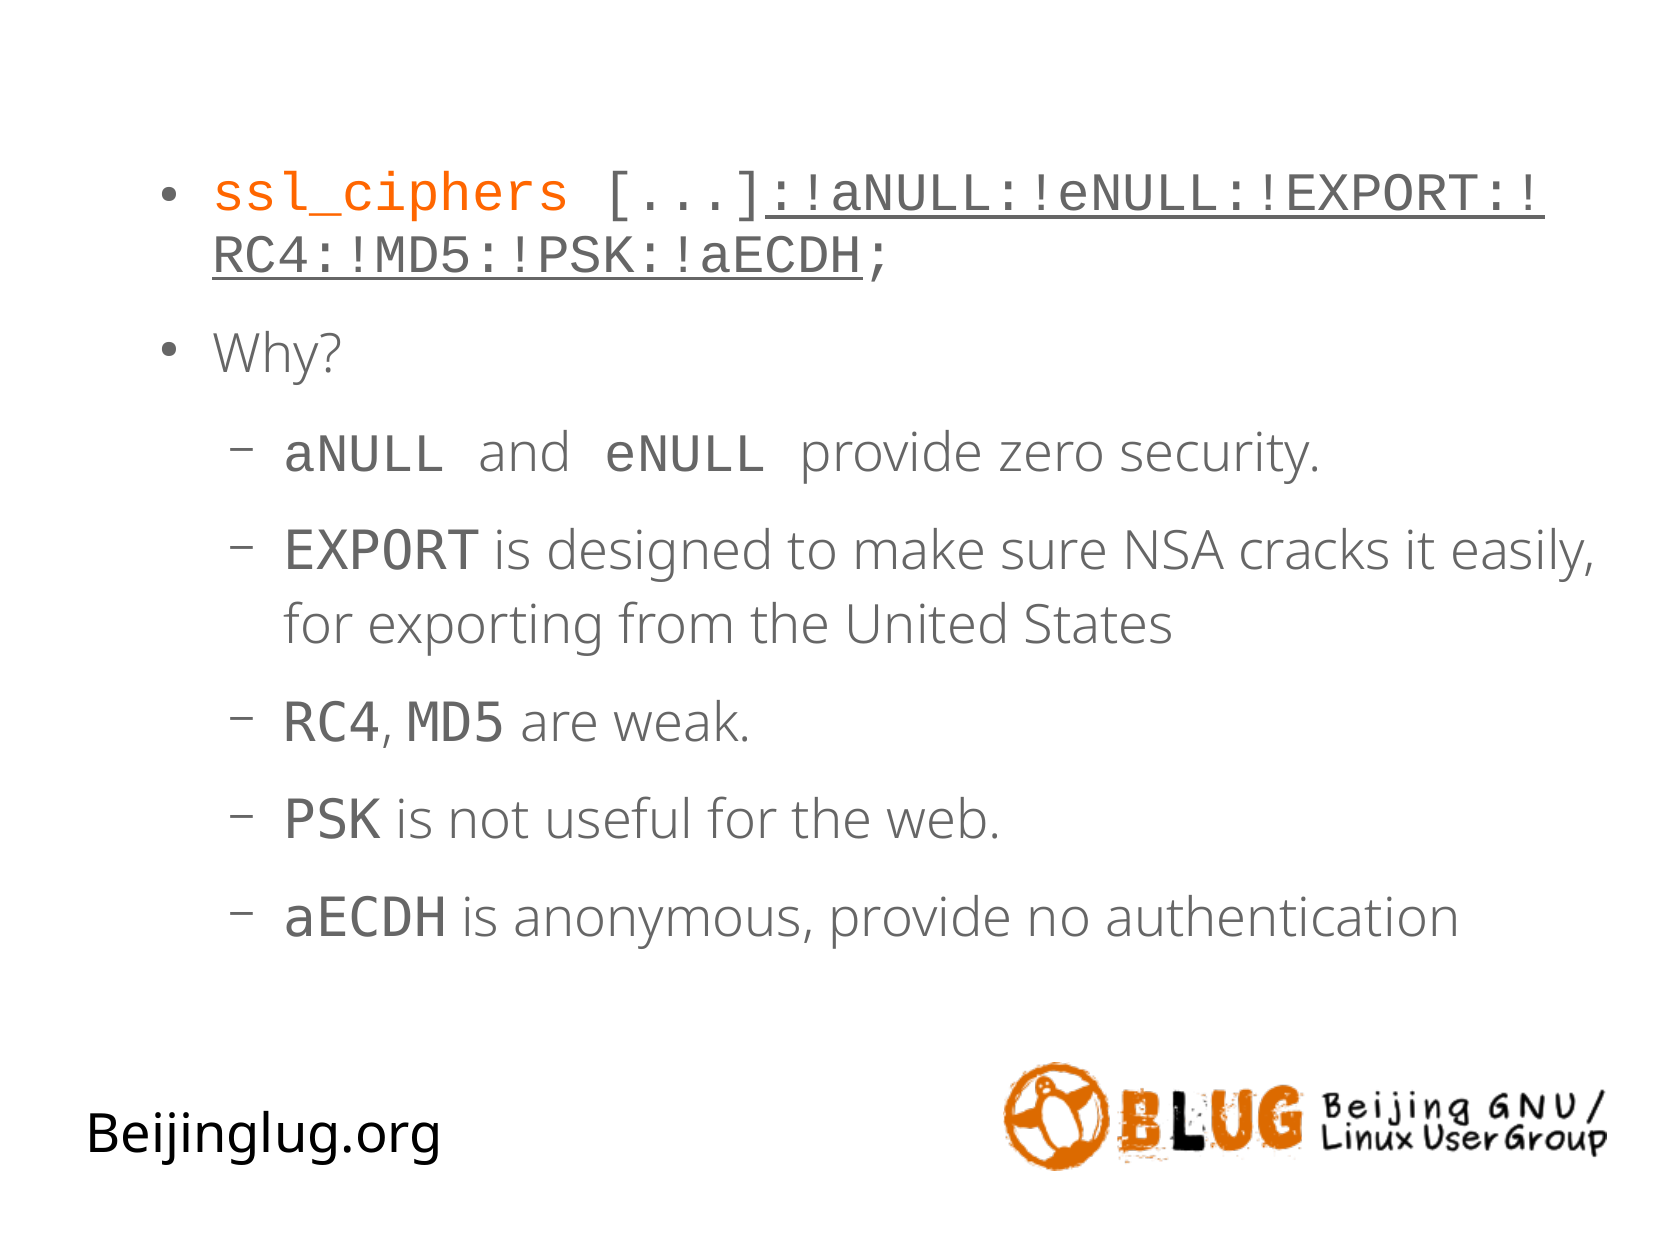

# ssl_ciphers [...]:!aNULL:!eNULL:!EXPORT:!RC4:!MD5:!PSK:!aECDH;
Why?
aNULL and eNULL provide zero security.
EXPORT is designed to make sure NSA cracks it easily, for exporting from the United States
RC4, MD5 are weak.
PSK is not useful for the web.
aECDH is anonymous, provide no authentication